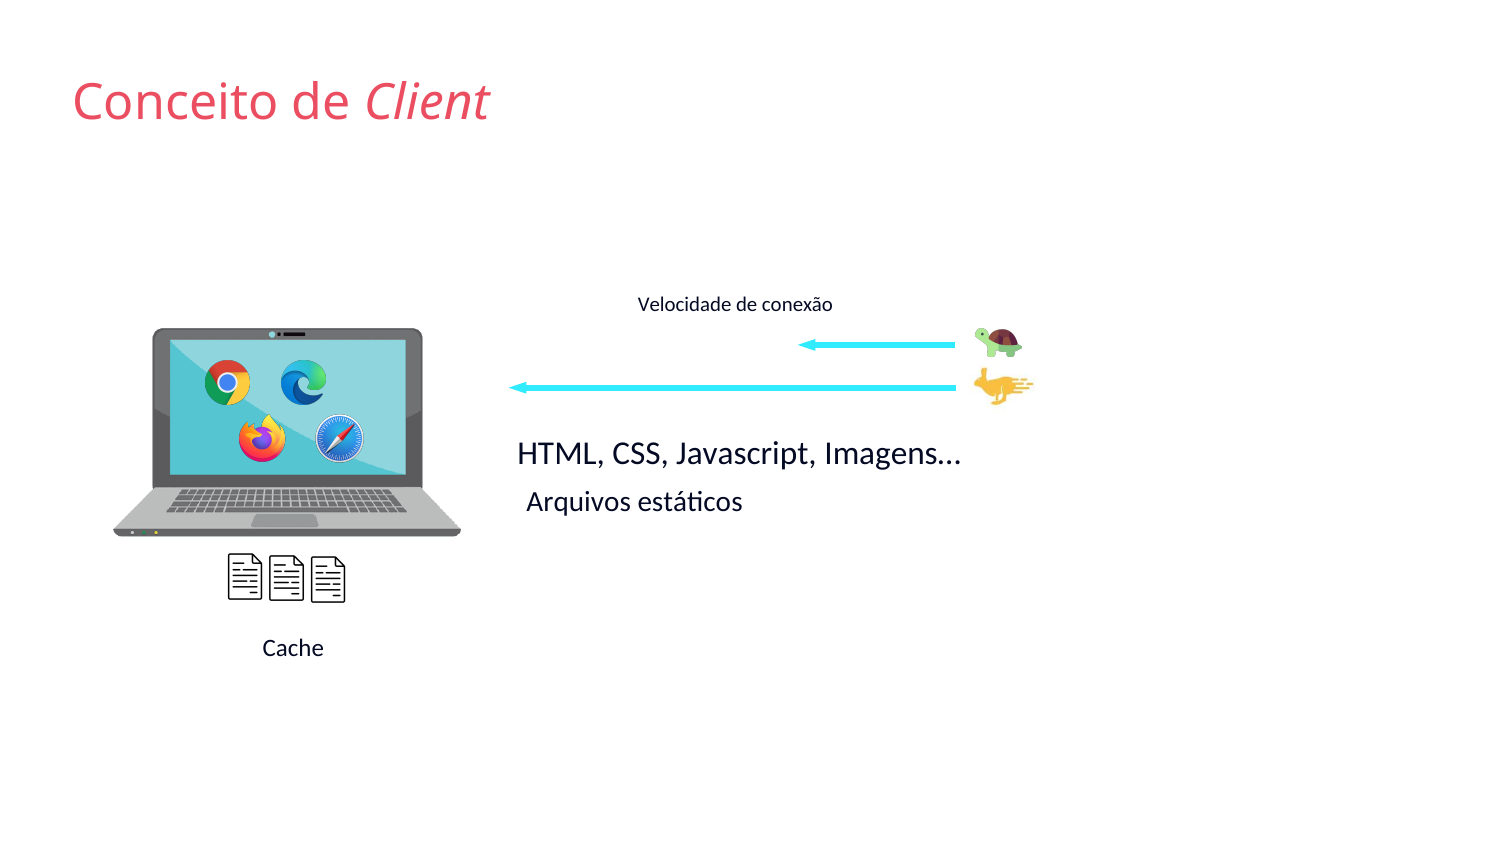

Conceito de Client
Velocidade de conexão
HTML, CSS, Javascript, Imagens…
Arquivos estáticos
Cache